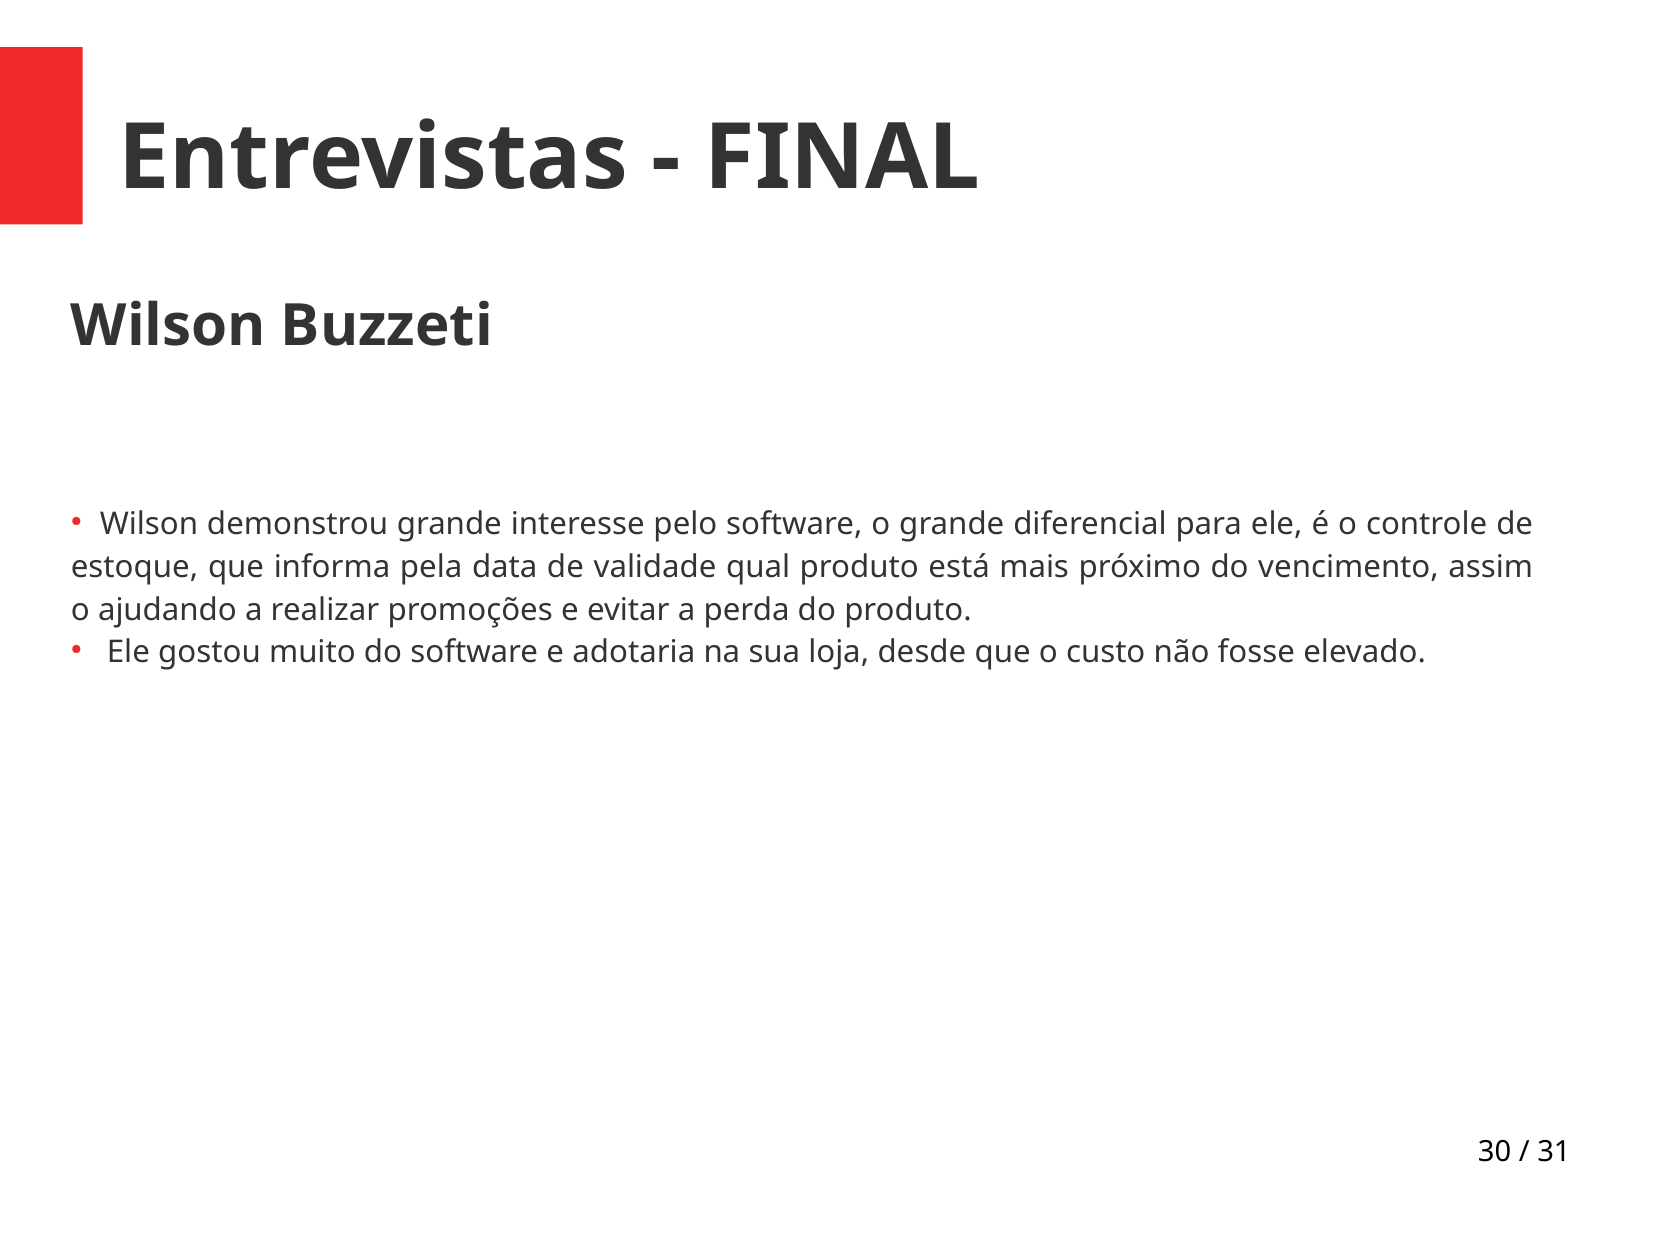

# Entrevistas - FINAL
Wilson Buzzeti
 Wilson demonstrou grande interesse pelo software, o grande diferencial para ele, é o controle de estoque, que informa pela data de validade qual produto está mais próximo do vencimento, assim o ajudando a realizar promoções e evitar a perda do produto.
 Ele gostou muito do software e adotaria na sua loja, desde que o custo não fosse elevado.
30